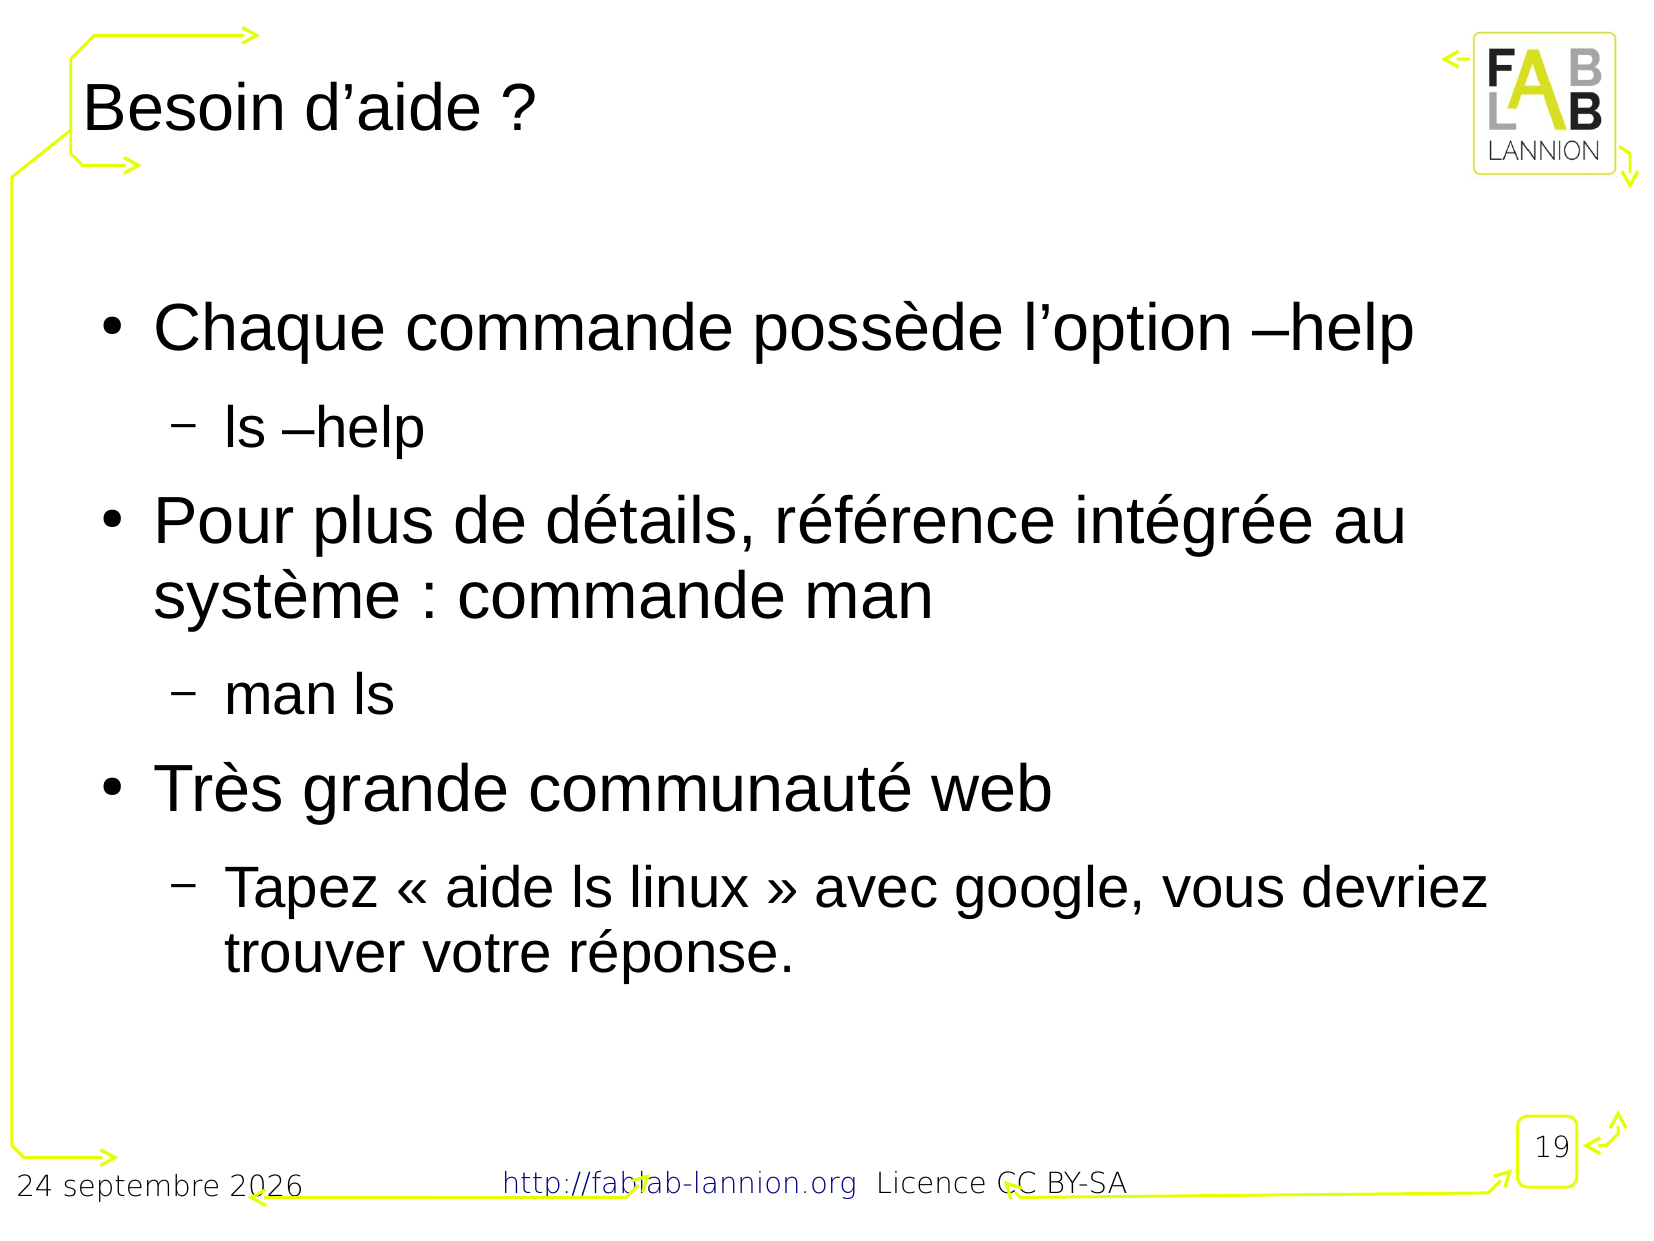

# Besoin d’aide ?
Chaque commande possède l’option –help
ls –help
Pour plus de détails, référence intégrée au système : commande man
man ls
Très grande communauté web
Tapez « aide ls linux » avec google, vous devriez trouver votre réponse.
19